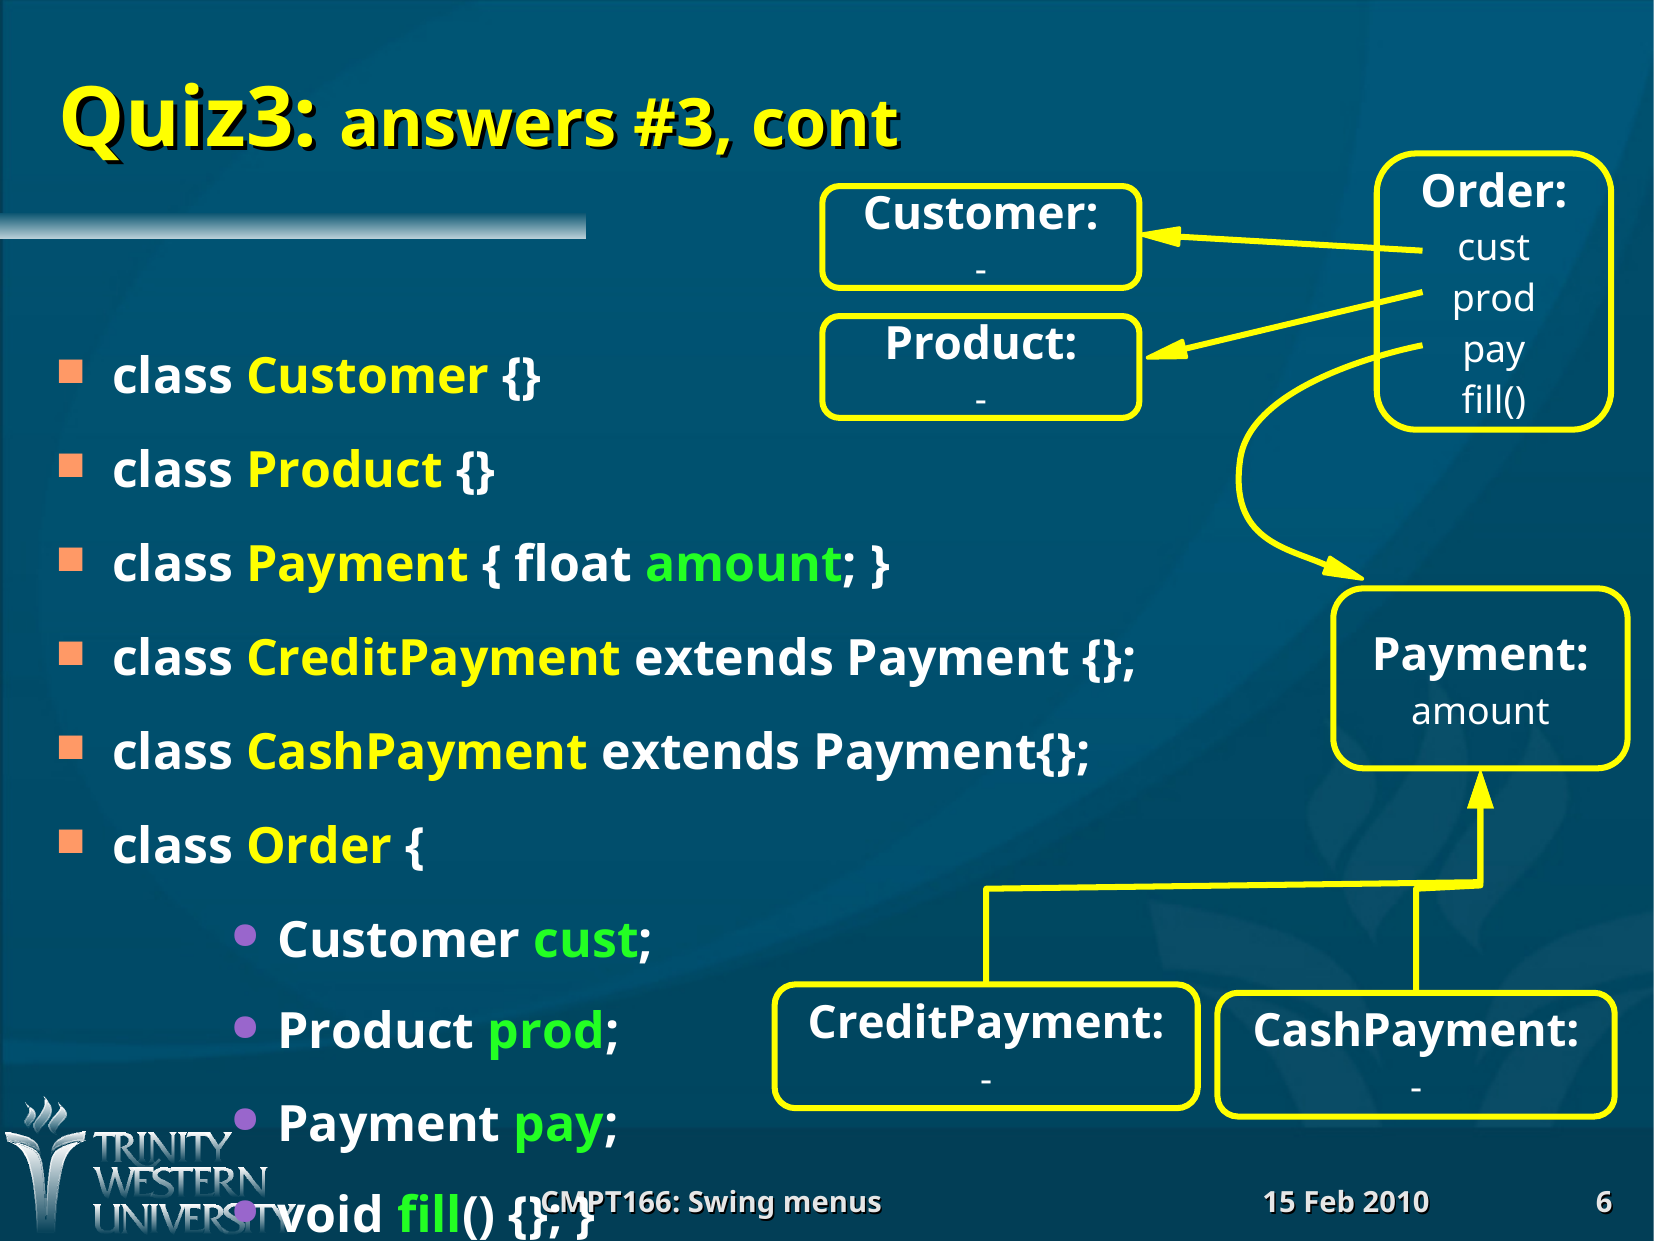

# Quiz3: answers #3, cont
Order:
cust
prod
pay
fill()
Customer:
-
Product:
-
class Customer {}
class Product {}
class Payment { float amount; }
class CreditPayment extends Payment {};
class CashPayment extends Payment{};
class Order {
Customer cust;
Product prod;
Payment pay;
void fill() {}; }
Payment:
amount
CreditPayment:
-
CashPayment:
-
CMPT166: Swing menus
15 Feb 2010
6